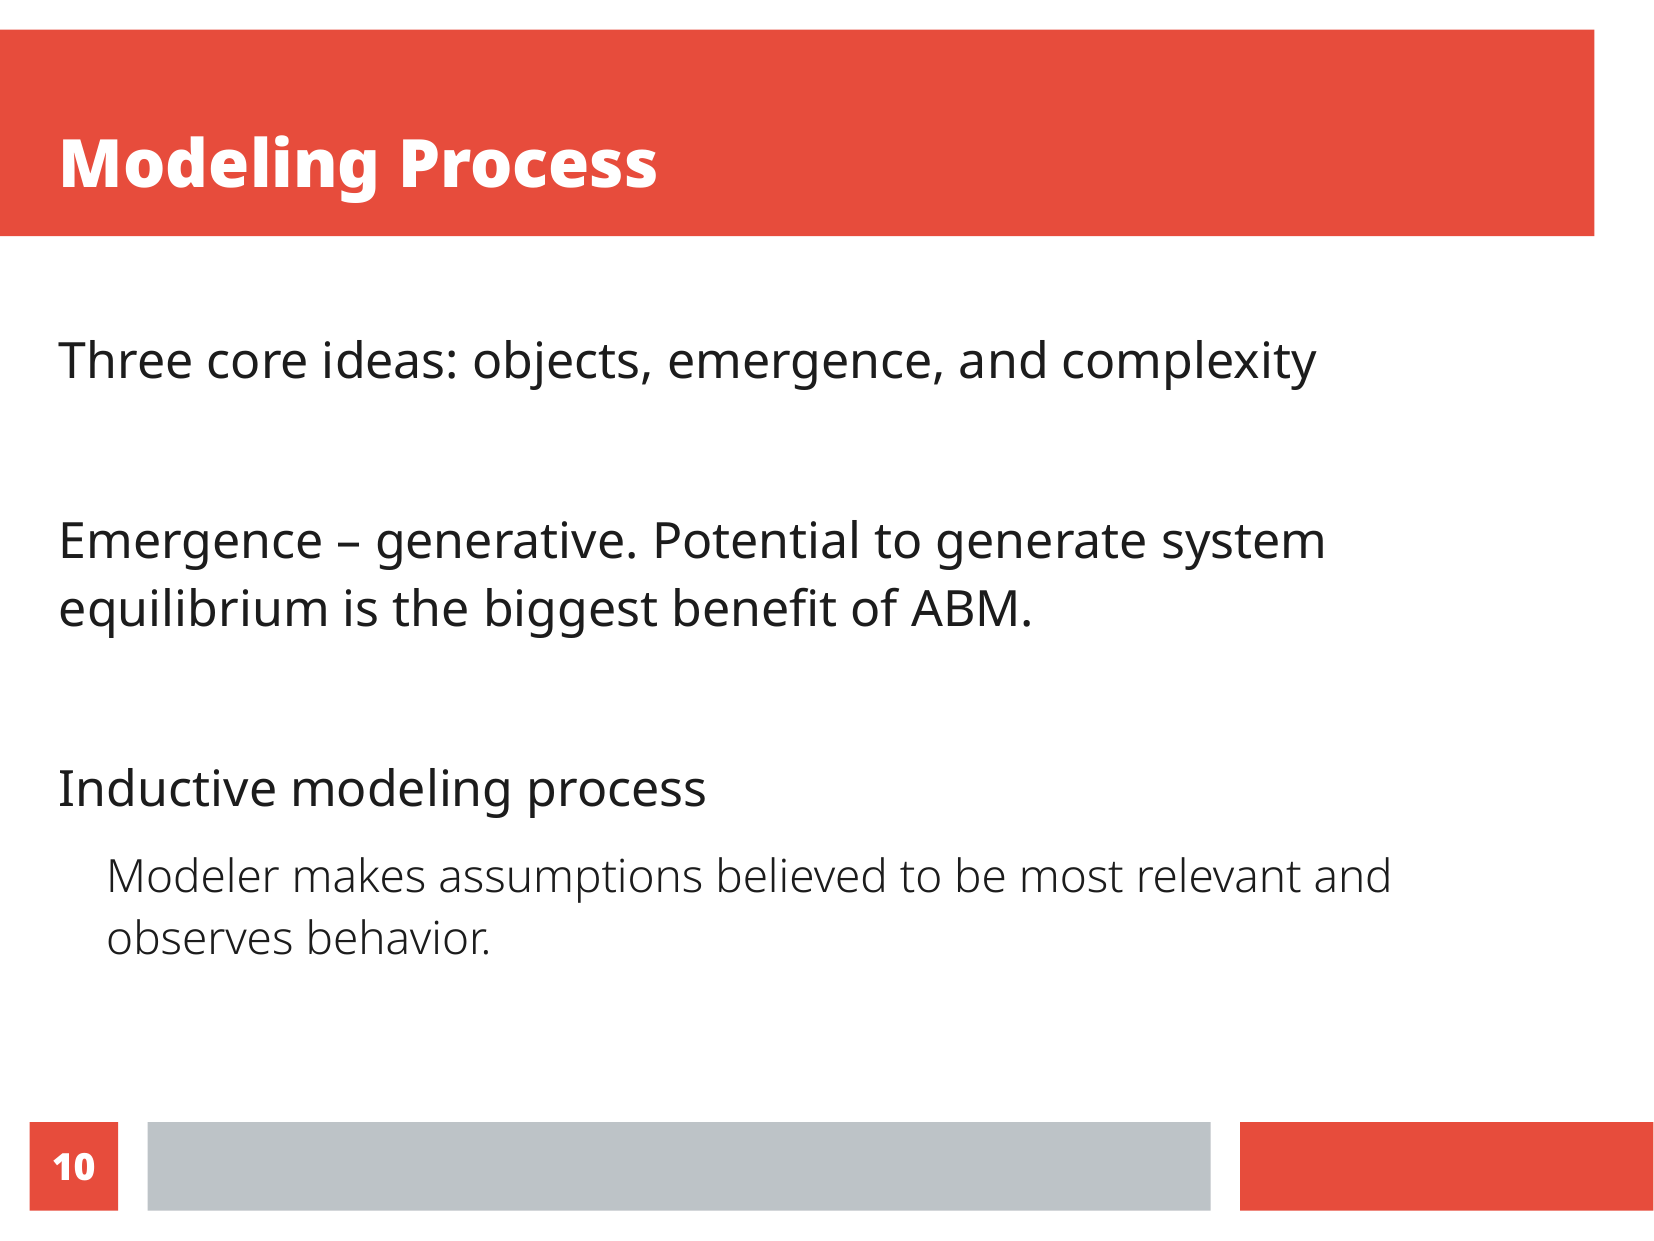

# Modeling Process
Three core ideas: objects, emergence, and complexity
Emergence – generative. Potential to generate system equilibrium is the biggest benefit of ABM.
Inductive modeling process
Modeler makes assumptions believed to be most relevant and observes behavior.
10